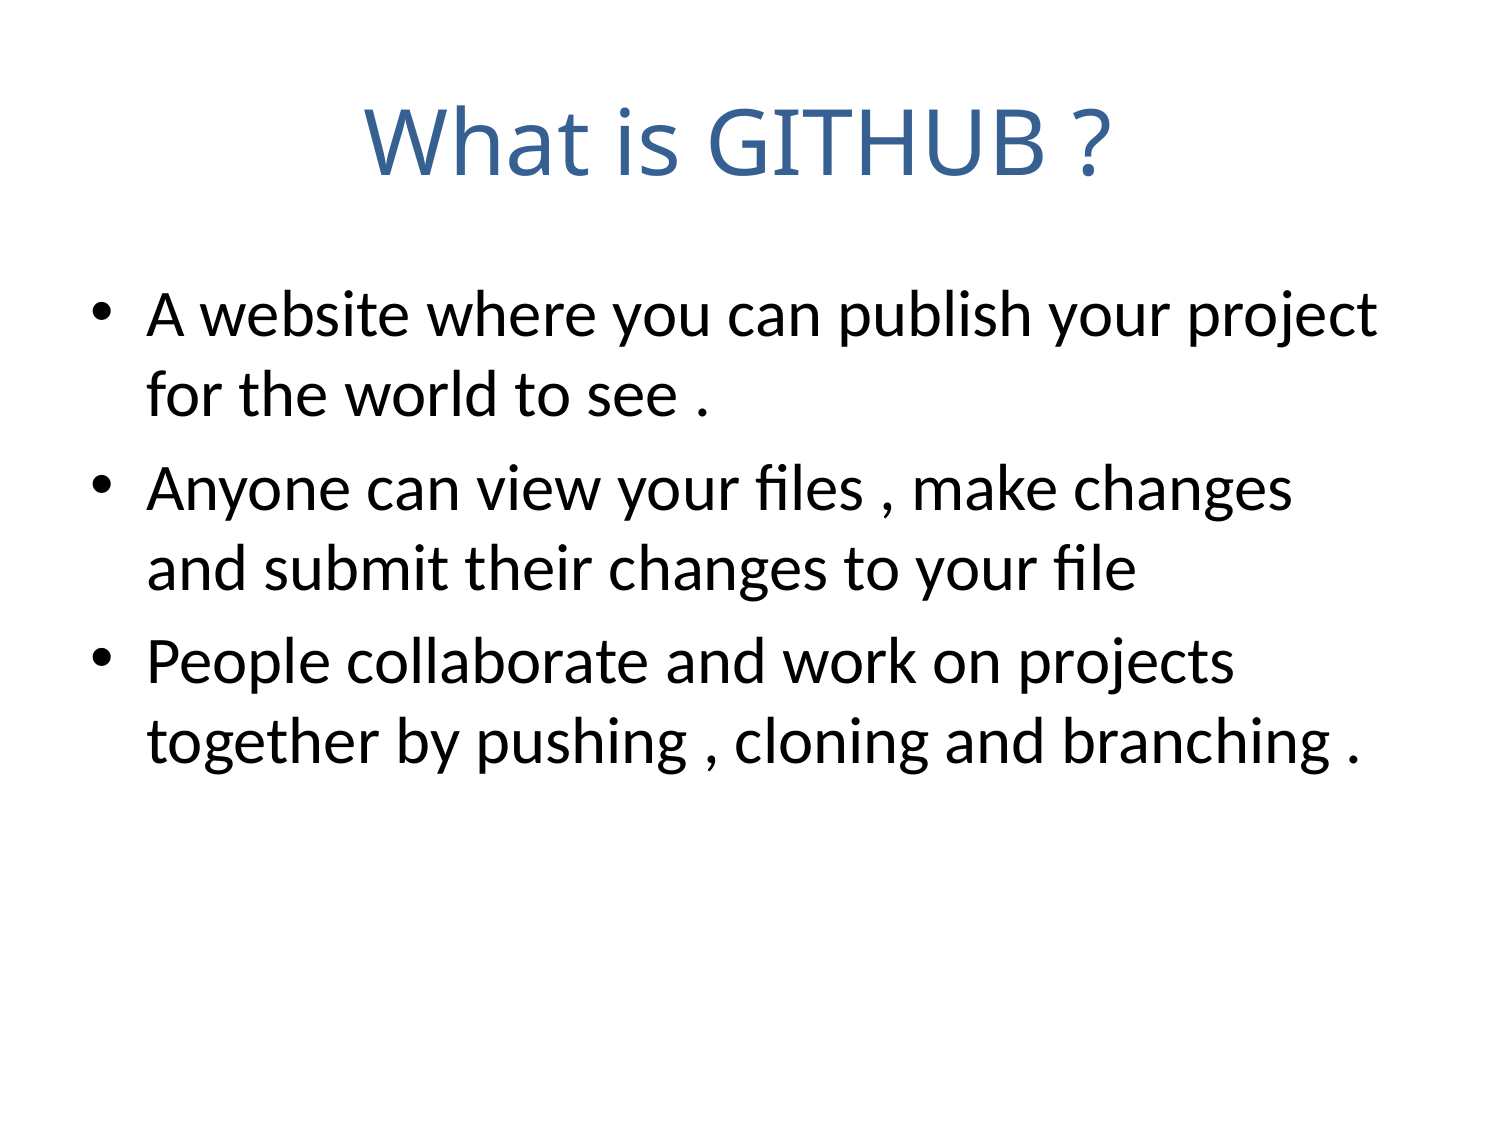

# What is GITHUB ?
A website where you can publish your project for the world to see .
Anyone can view your files , make changes and submit their changes to your file
People collaborate and work on projects together by pushing , cloning and branching .